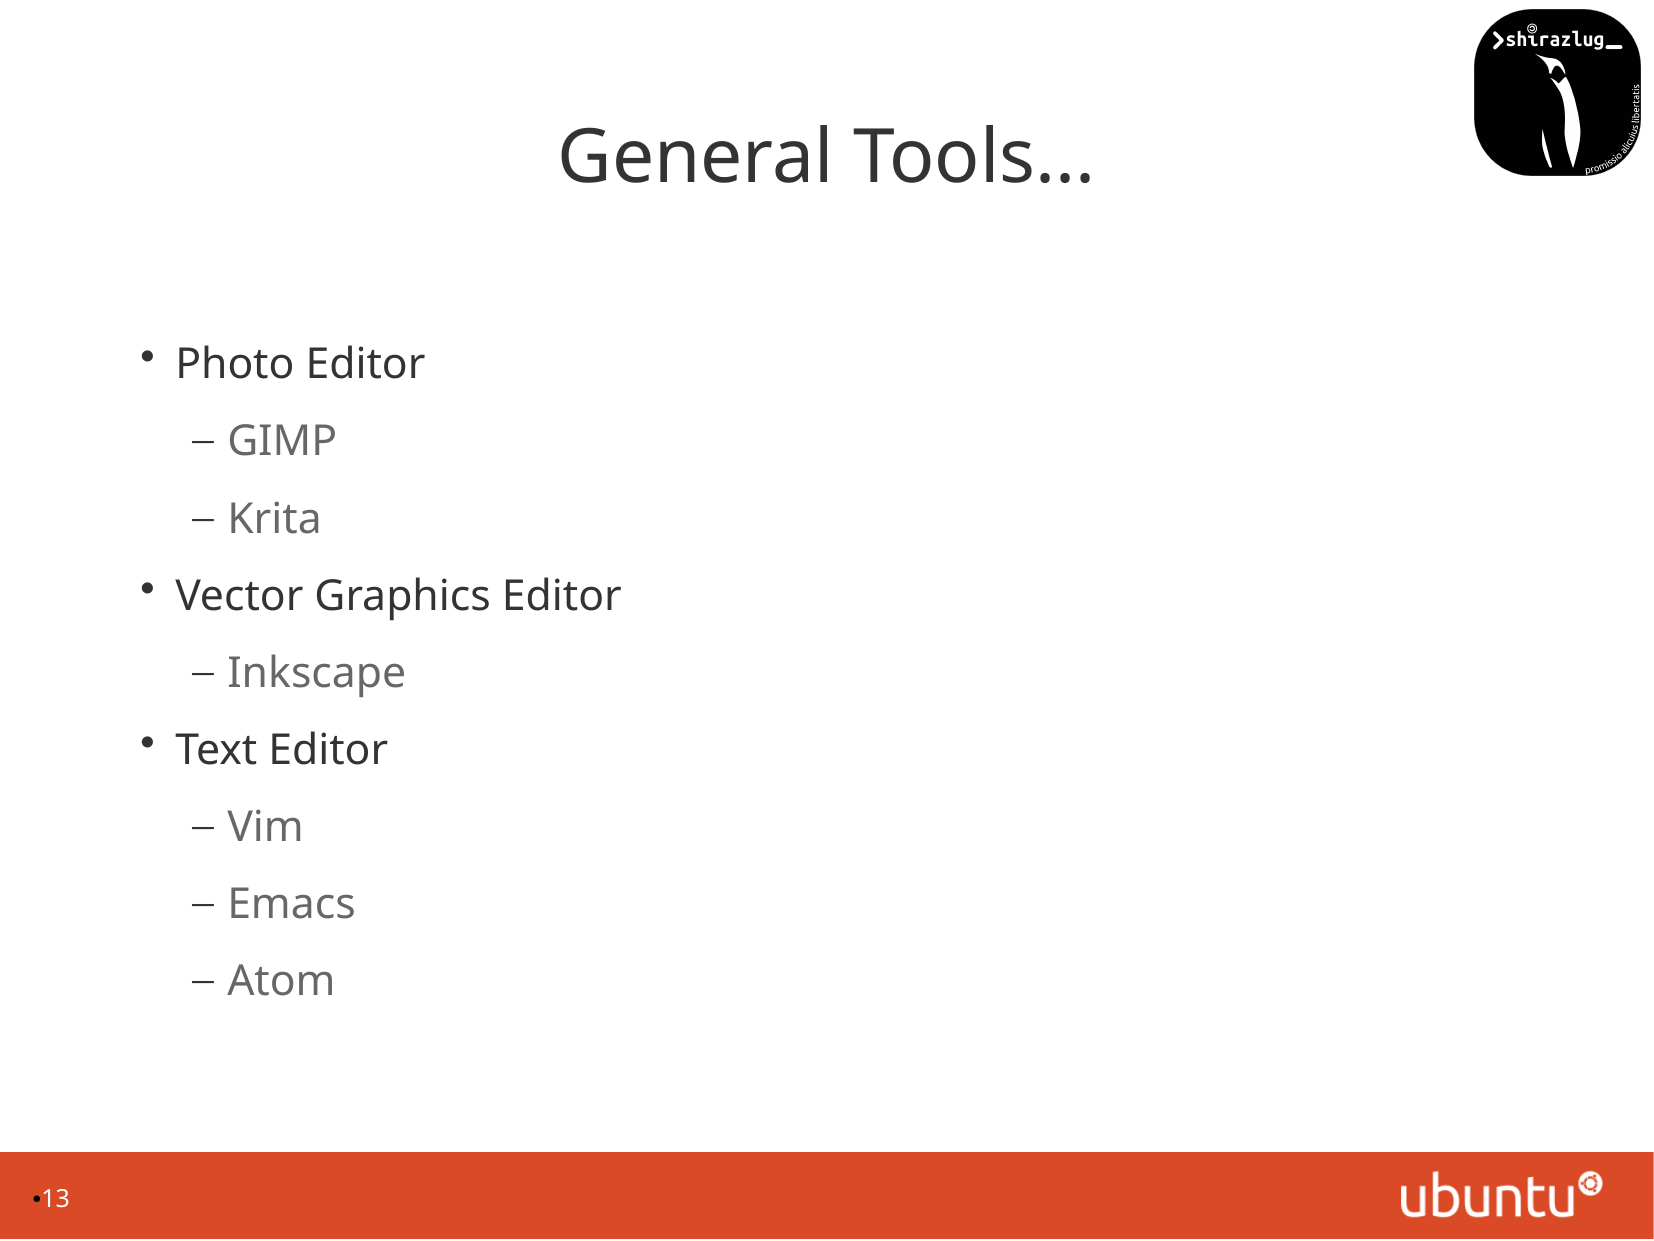

# General Tools...
Photo Editor
GIMP
Krita
Vector Graphics Editor
Inkscape
Text Editor
Vim
Emacs
Atom